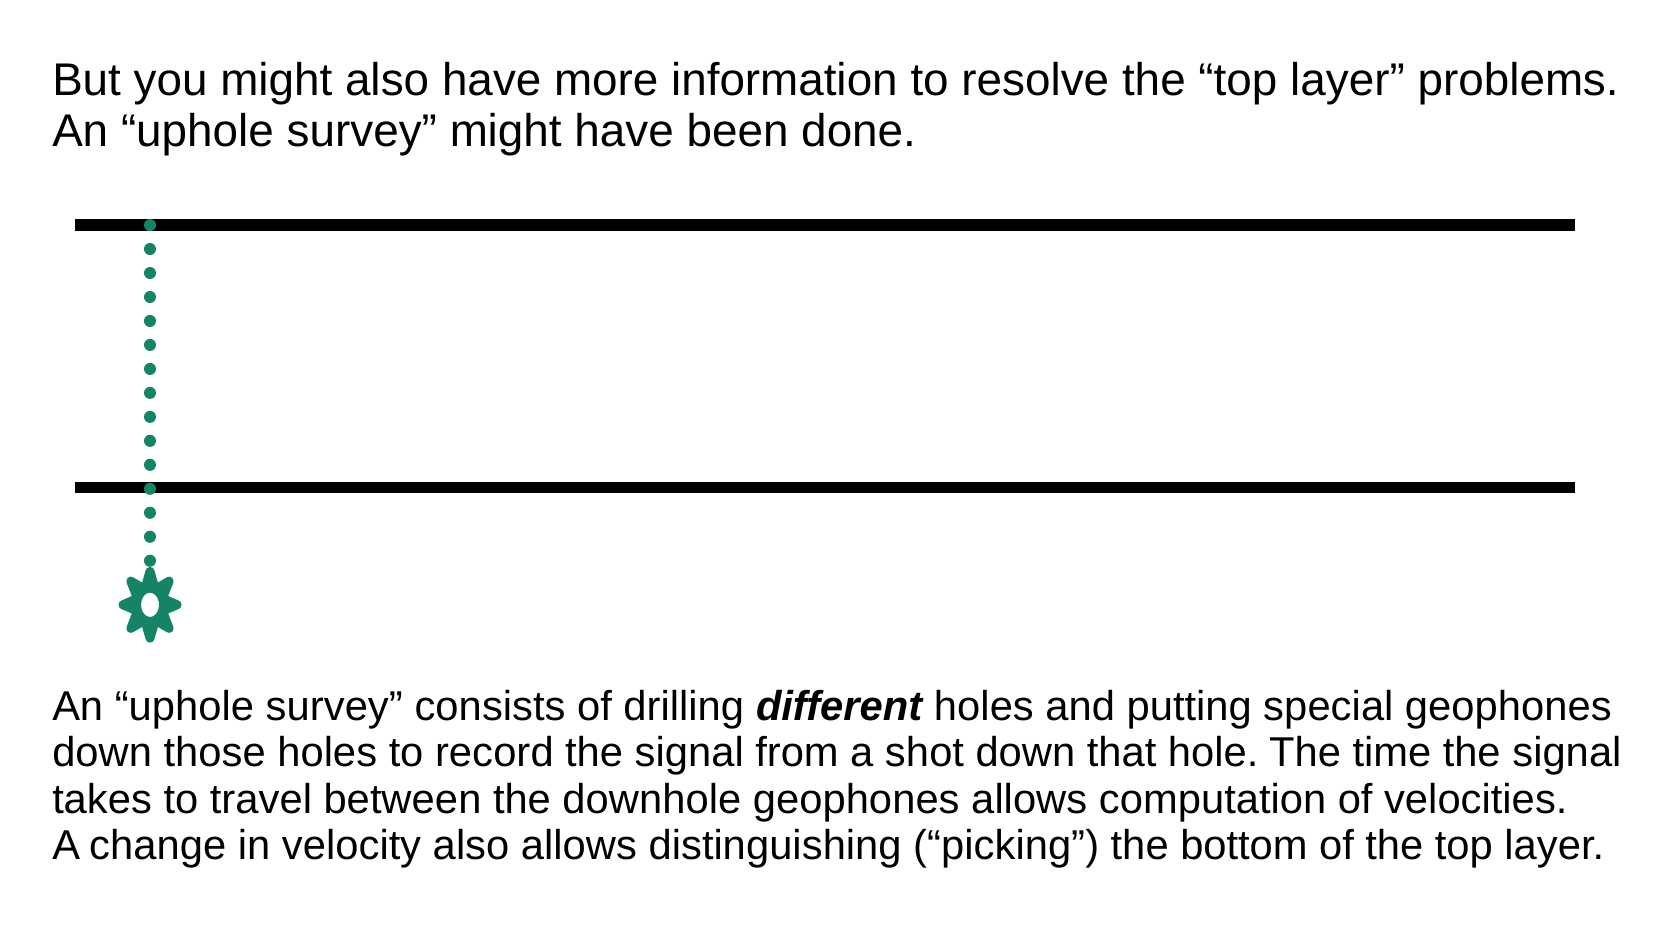

But you might also have more information to resolve the “top layer” problems.
An “uphole survey” might have been done.
An “uphole survey” consists of drilling different holes and putting special geophones down those holes to record the signal from a shot down that hole. The time the signal takes to travel between the downhole geophones allows computation of velocities. A change in velocity also allows distinguishing (“picking”) the bottom of the top layer.